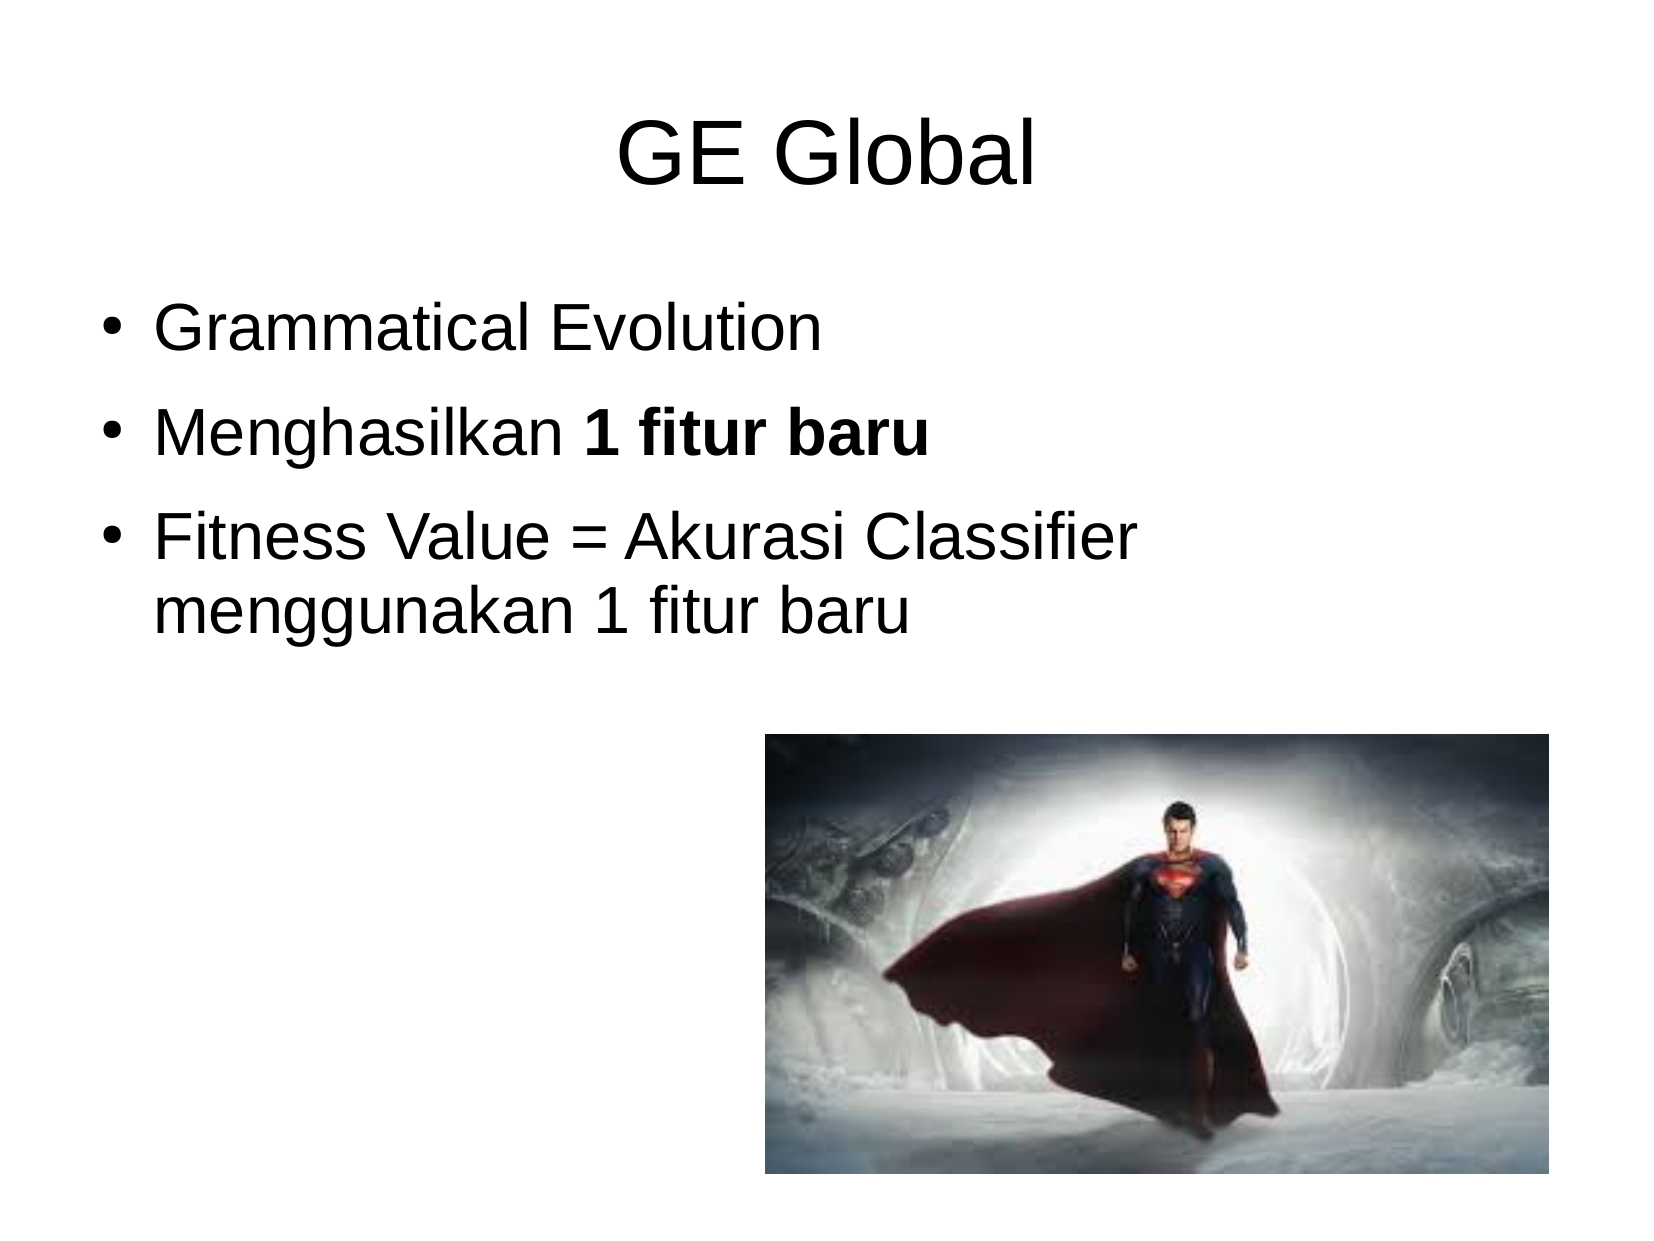

# GE Global
Grammatical Evolution
Menghasilkan 1 fitur baru
Fitness Value = Akurasi Classifier menggunakan 1 fitur baru